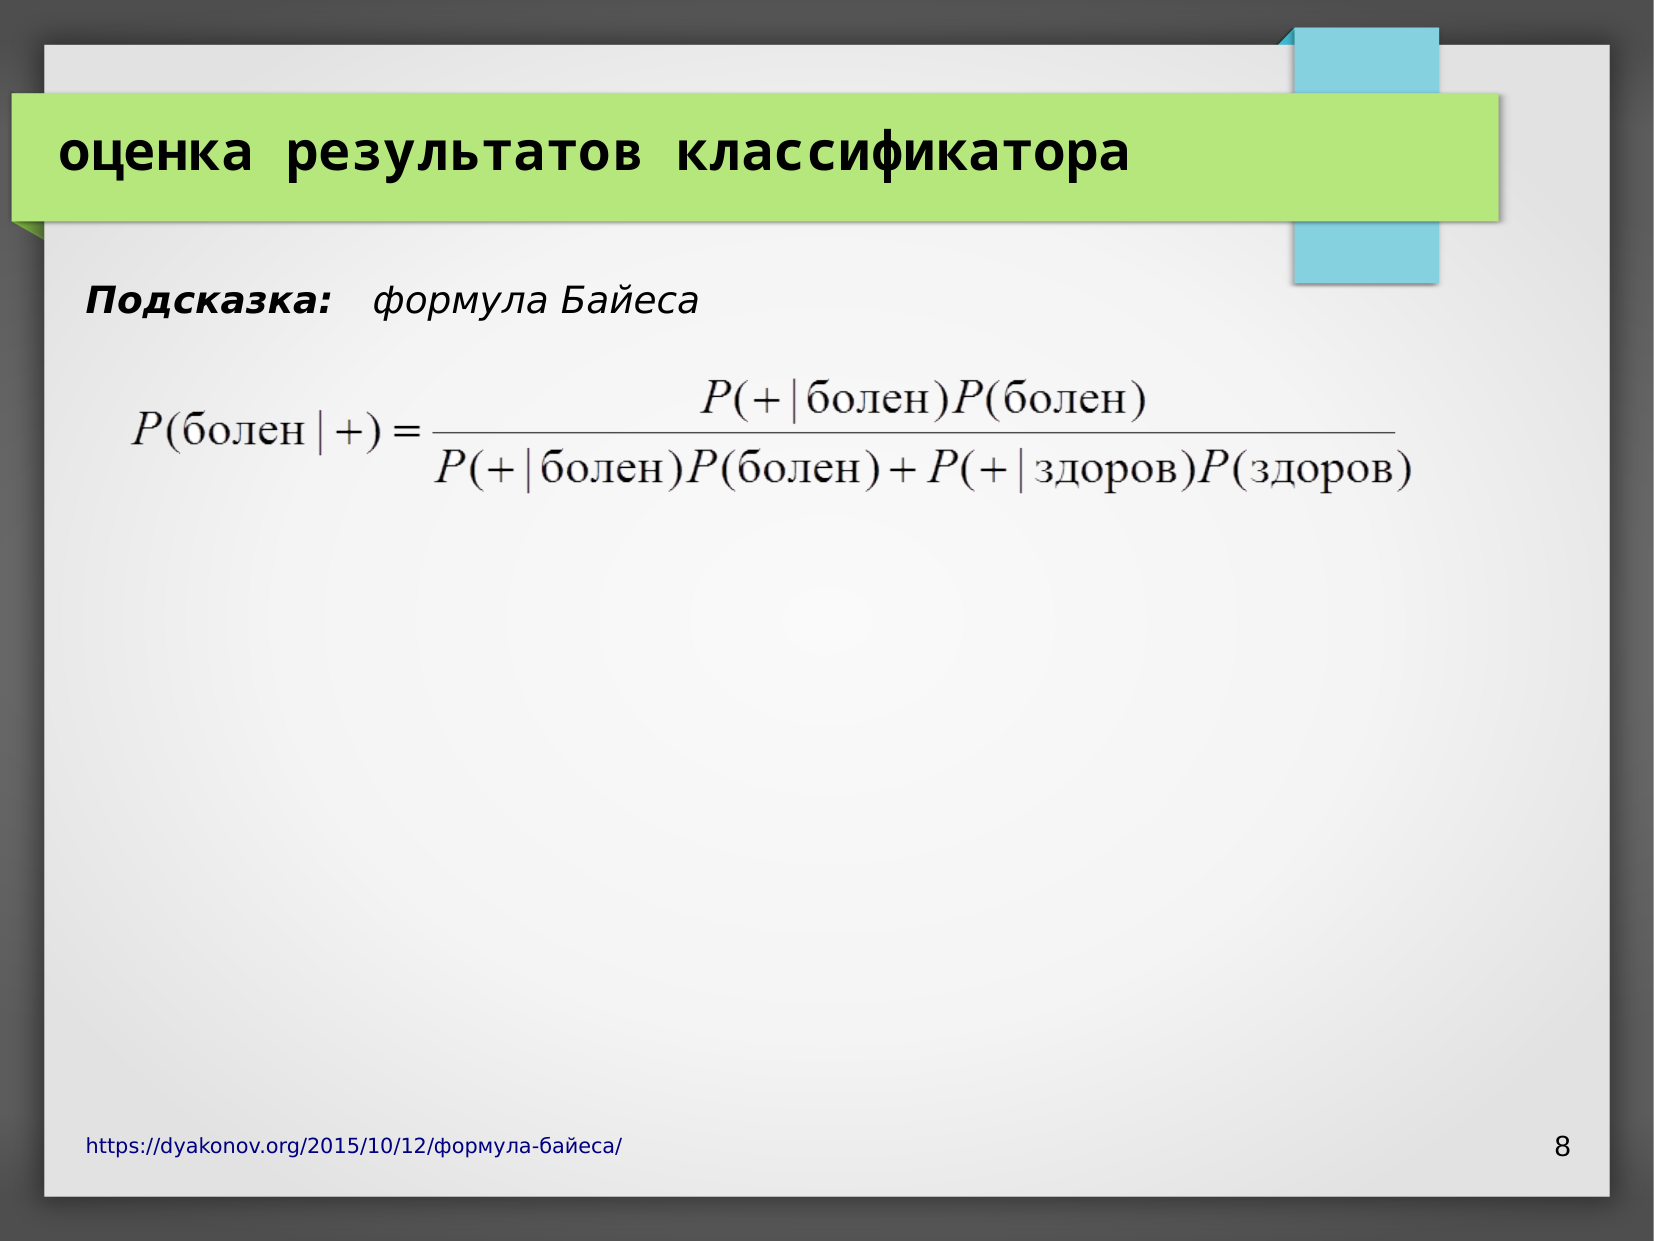

# оценка результатов классификатора
Подсказка: формула Байеса
https://dyakonov.org/2015/10/12/формула-байеса/
8